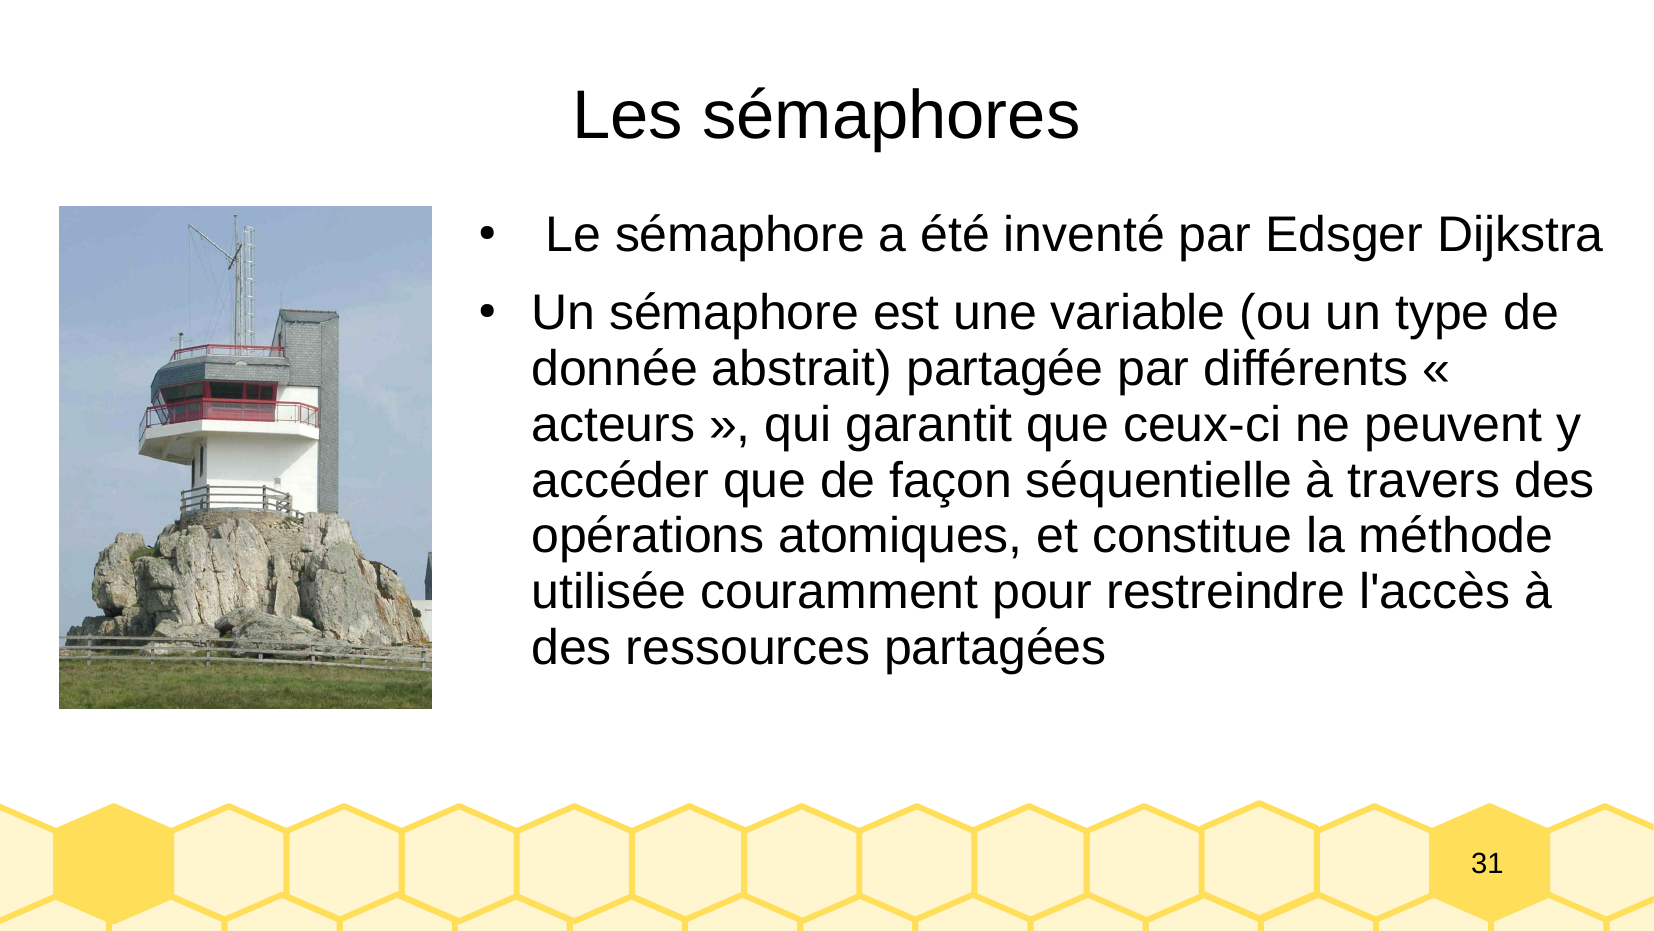

# Les sémaphores
 Le sémaphore a été inventé par Edsger Dijkstra
Un sémaphore est une variable (ou un type de donnée abstrait) partagée par différents « acteurs », qui garantit que ceux-ci ne peuvent y accéder que de façon séquentielle à travers des opérations atomiques, et constitue la méthode utilisée couramment pour restreindre l'accès à des ressources partagées